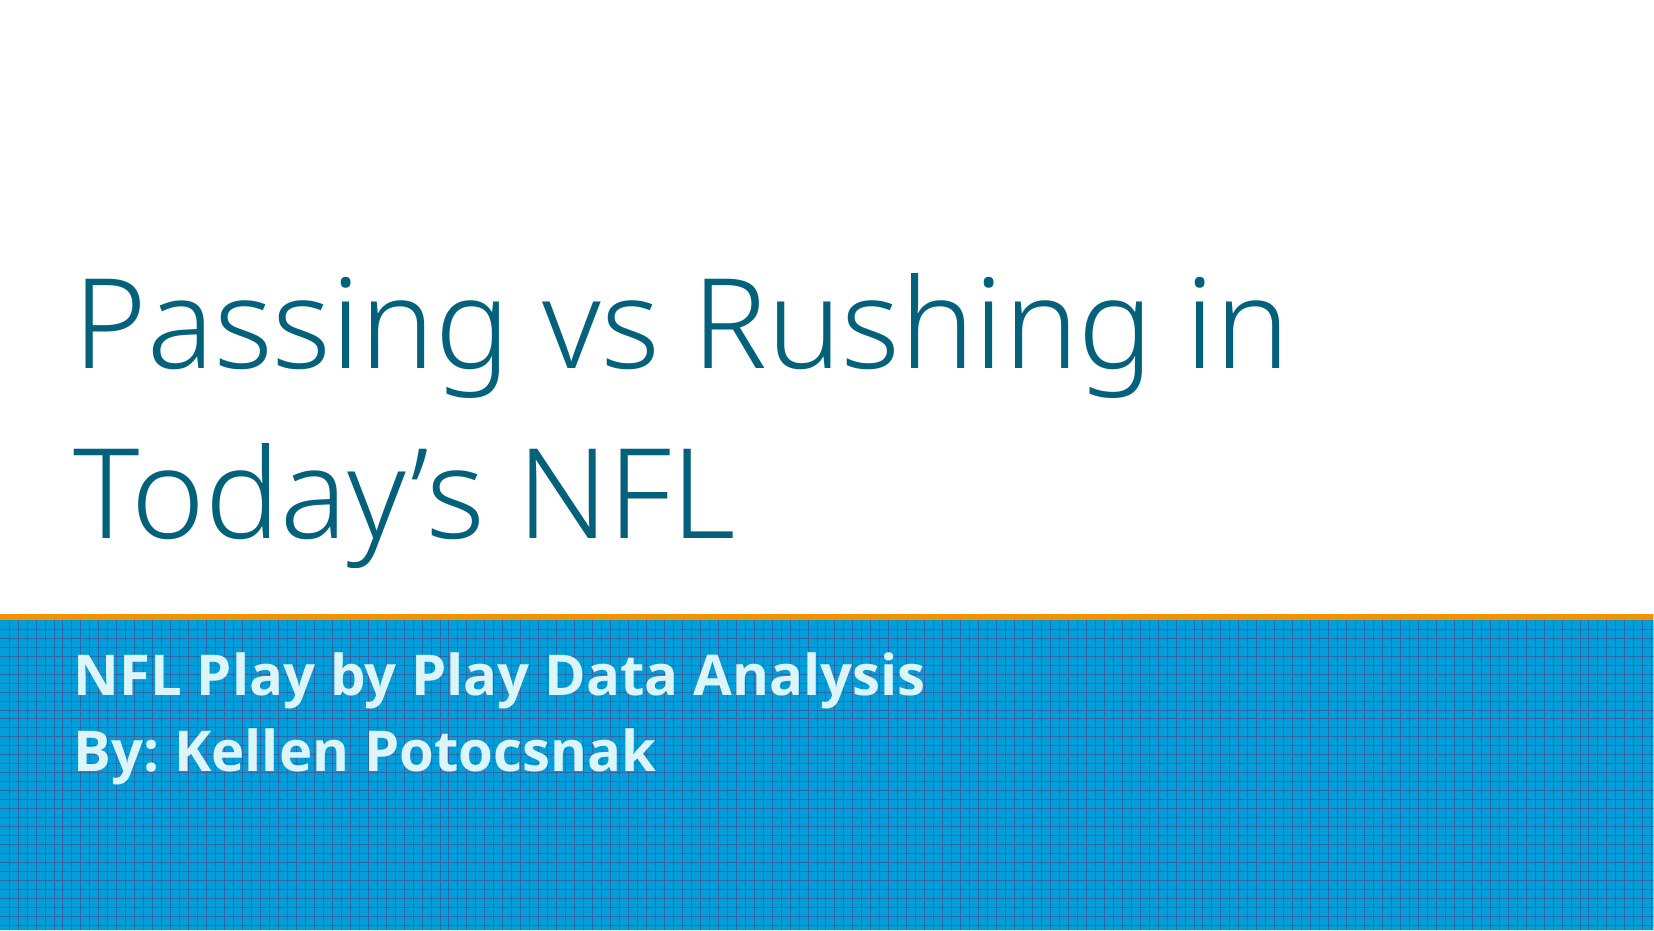

# Passing vs Rushing in Today’s NFL
NFL Play by Play Data Analysis
By: Kellen Potocsnak